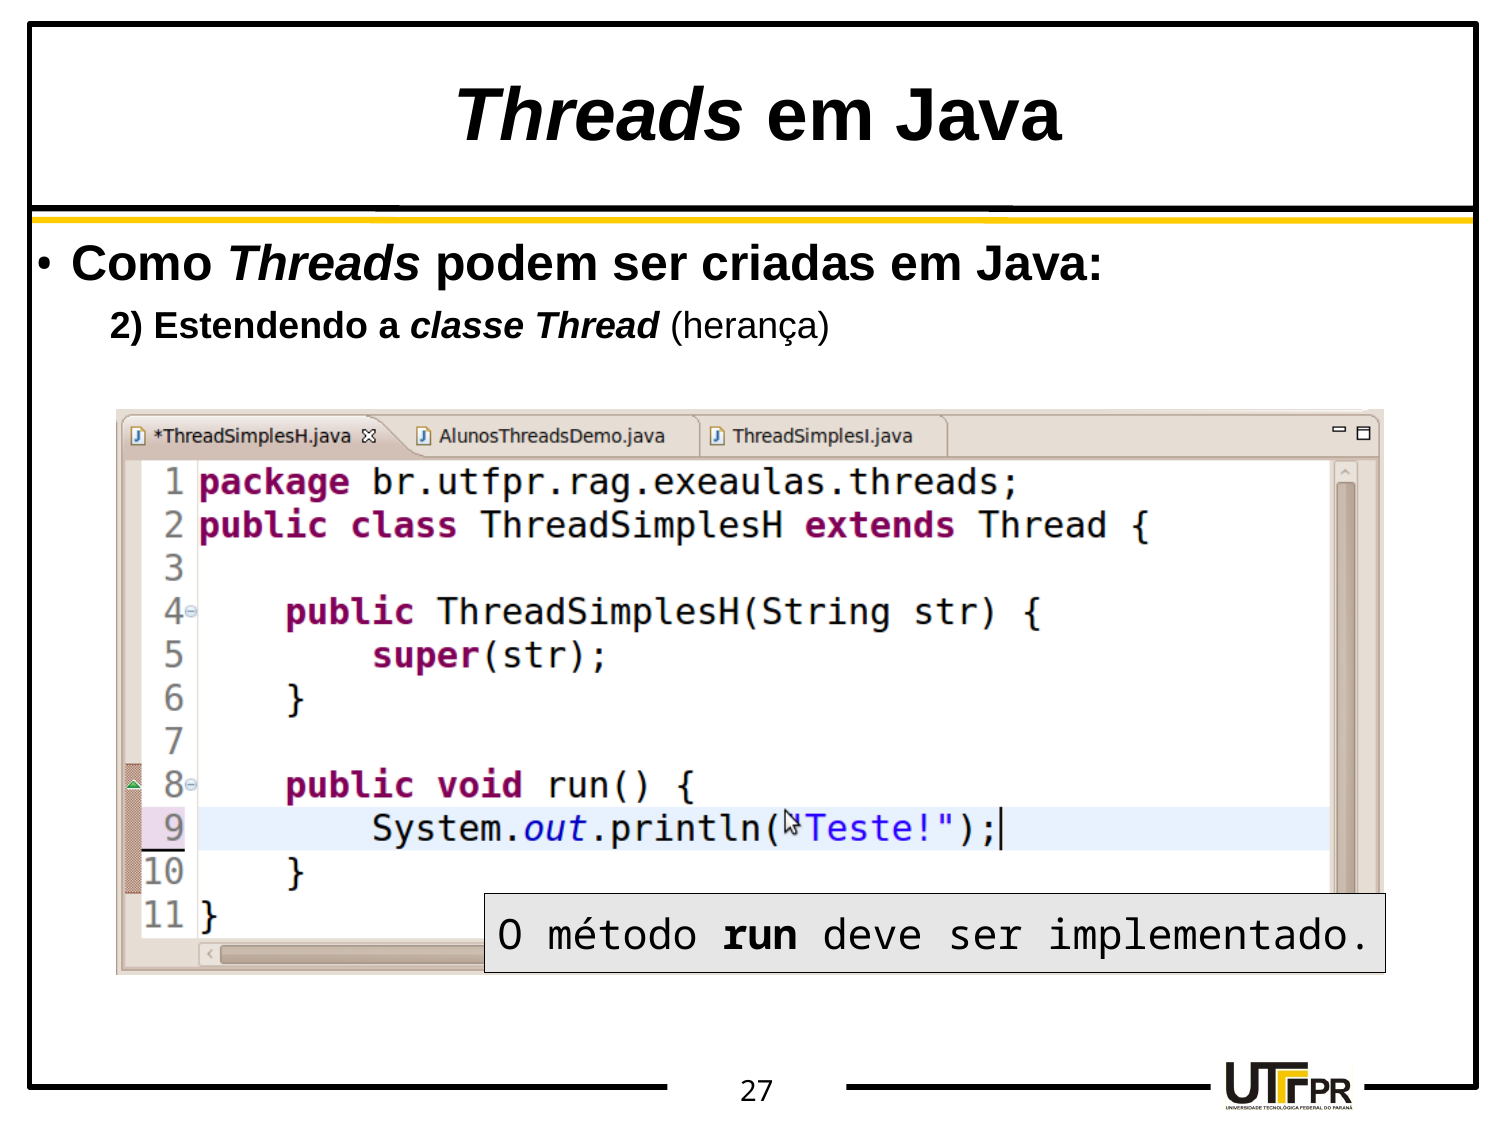

Threads em Java
# Como Threads podem ser criadas em Java:
 Estendendo a classe Thread (herança)
O método run deve ser implementado.